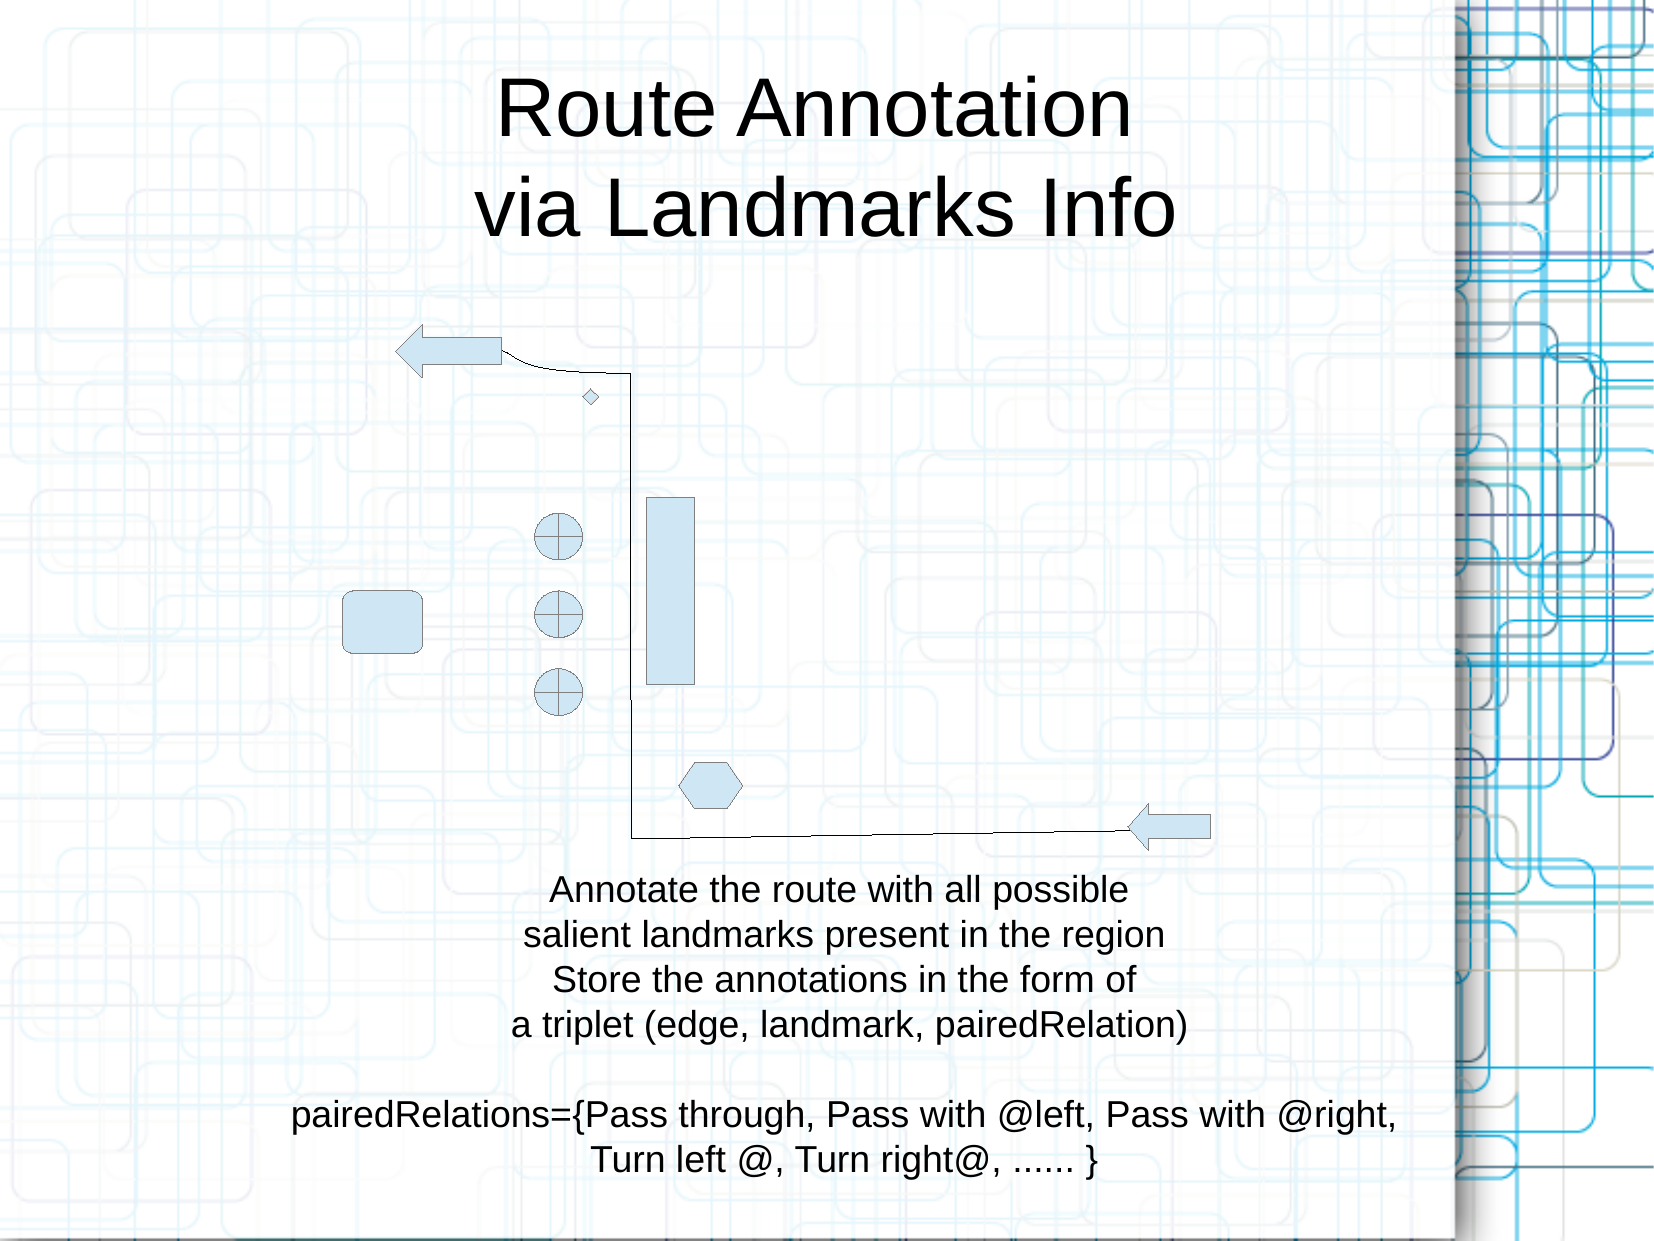

Route Annotation
via Landmarks Info
Annotate the route with all possible
salient landmarks present in the region
Store the annotations in the form of
 a triplet (edge, landmark, pairedRelation)
pairedRelations={Pass through, Pass with @left, Pass with @right,
Turn left @, Turn right@, ...... }